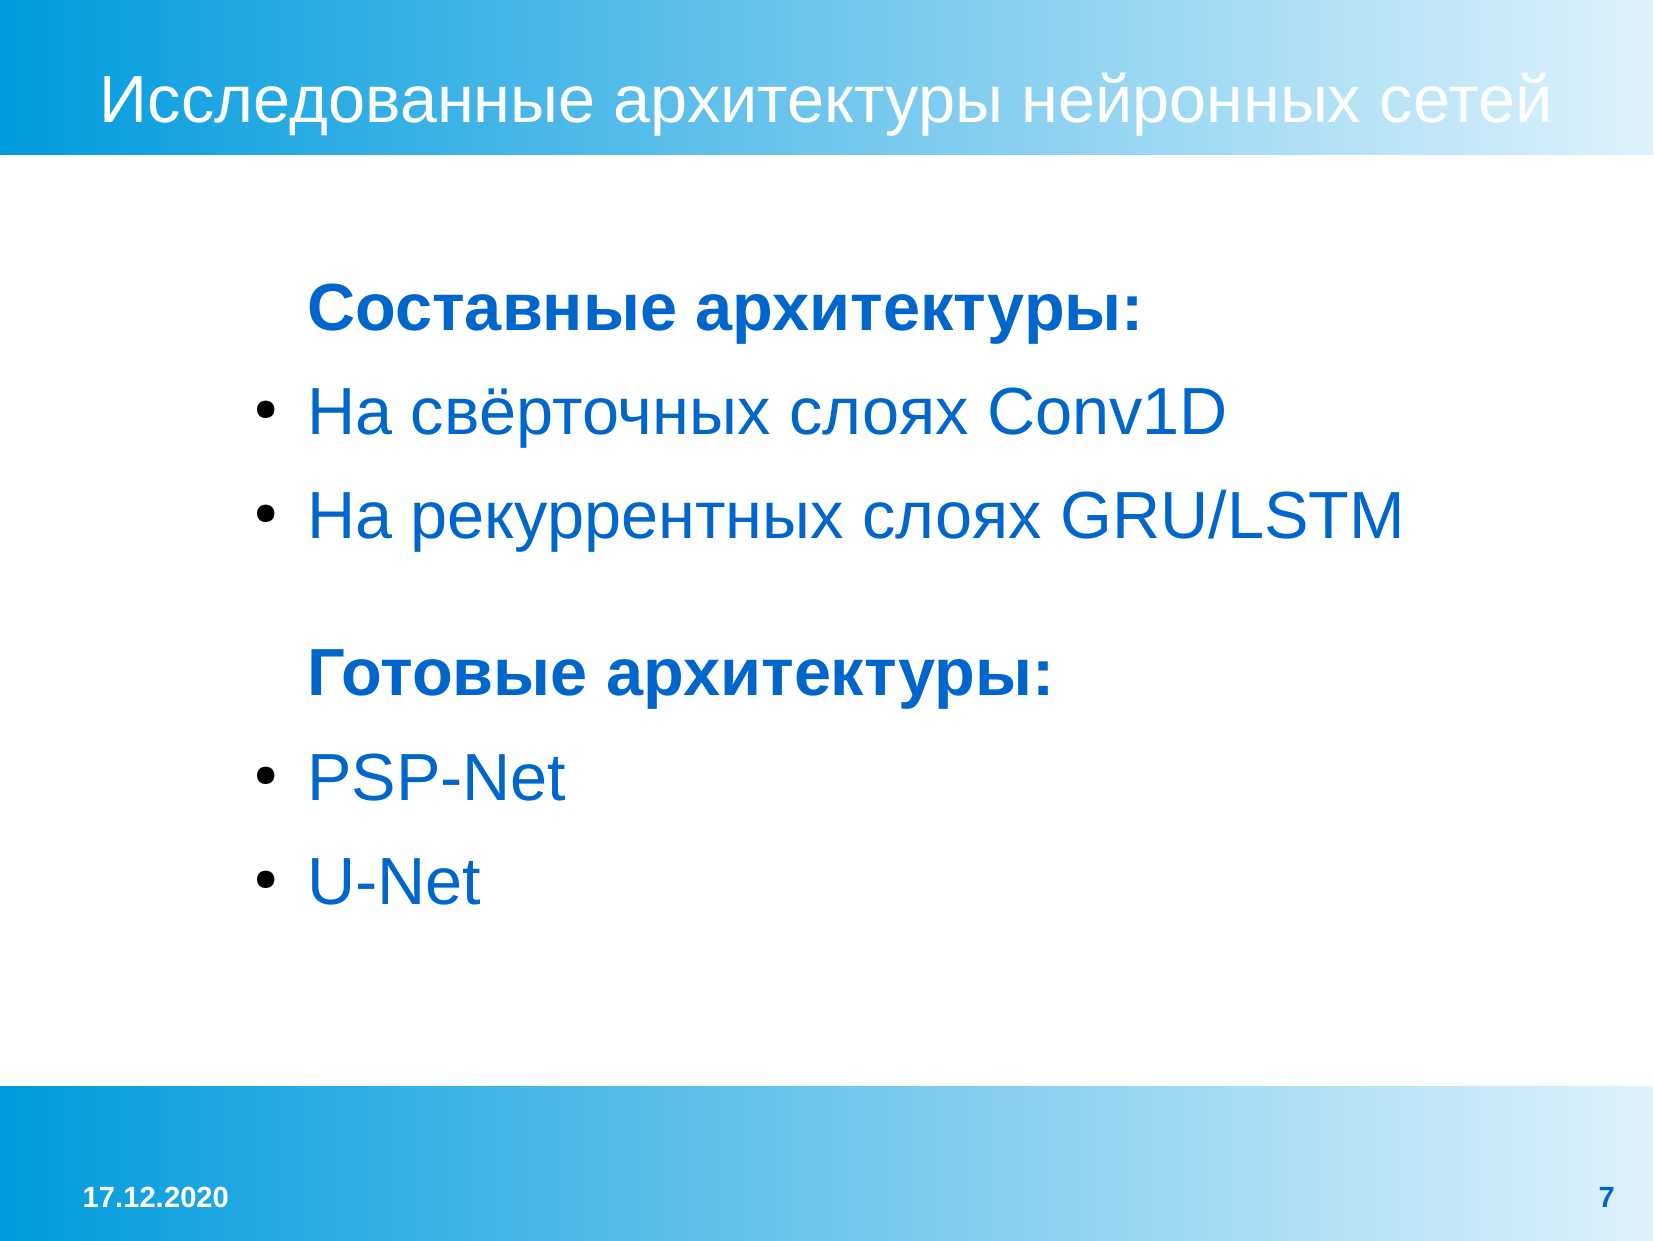

# Исследованные архитектуры нейронных сетей
Составные архитектуры:
На свёрточных слоях Conv1D
На рекуррентных слоях GRU/LSTM
Готовые архитектуры:
PSP-Net
U-Net
17.12.2020 7